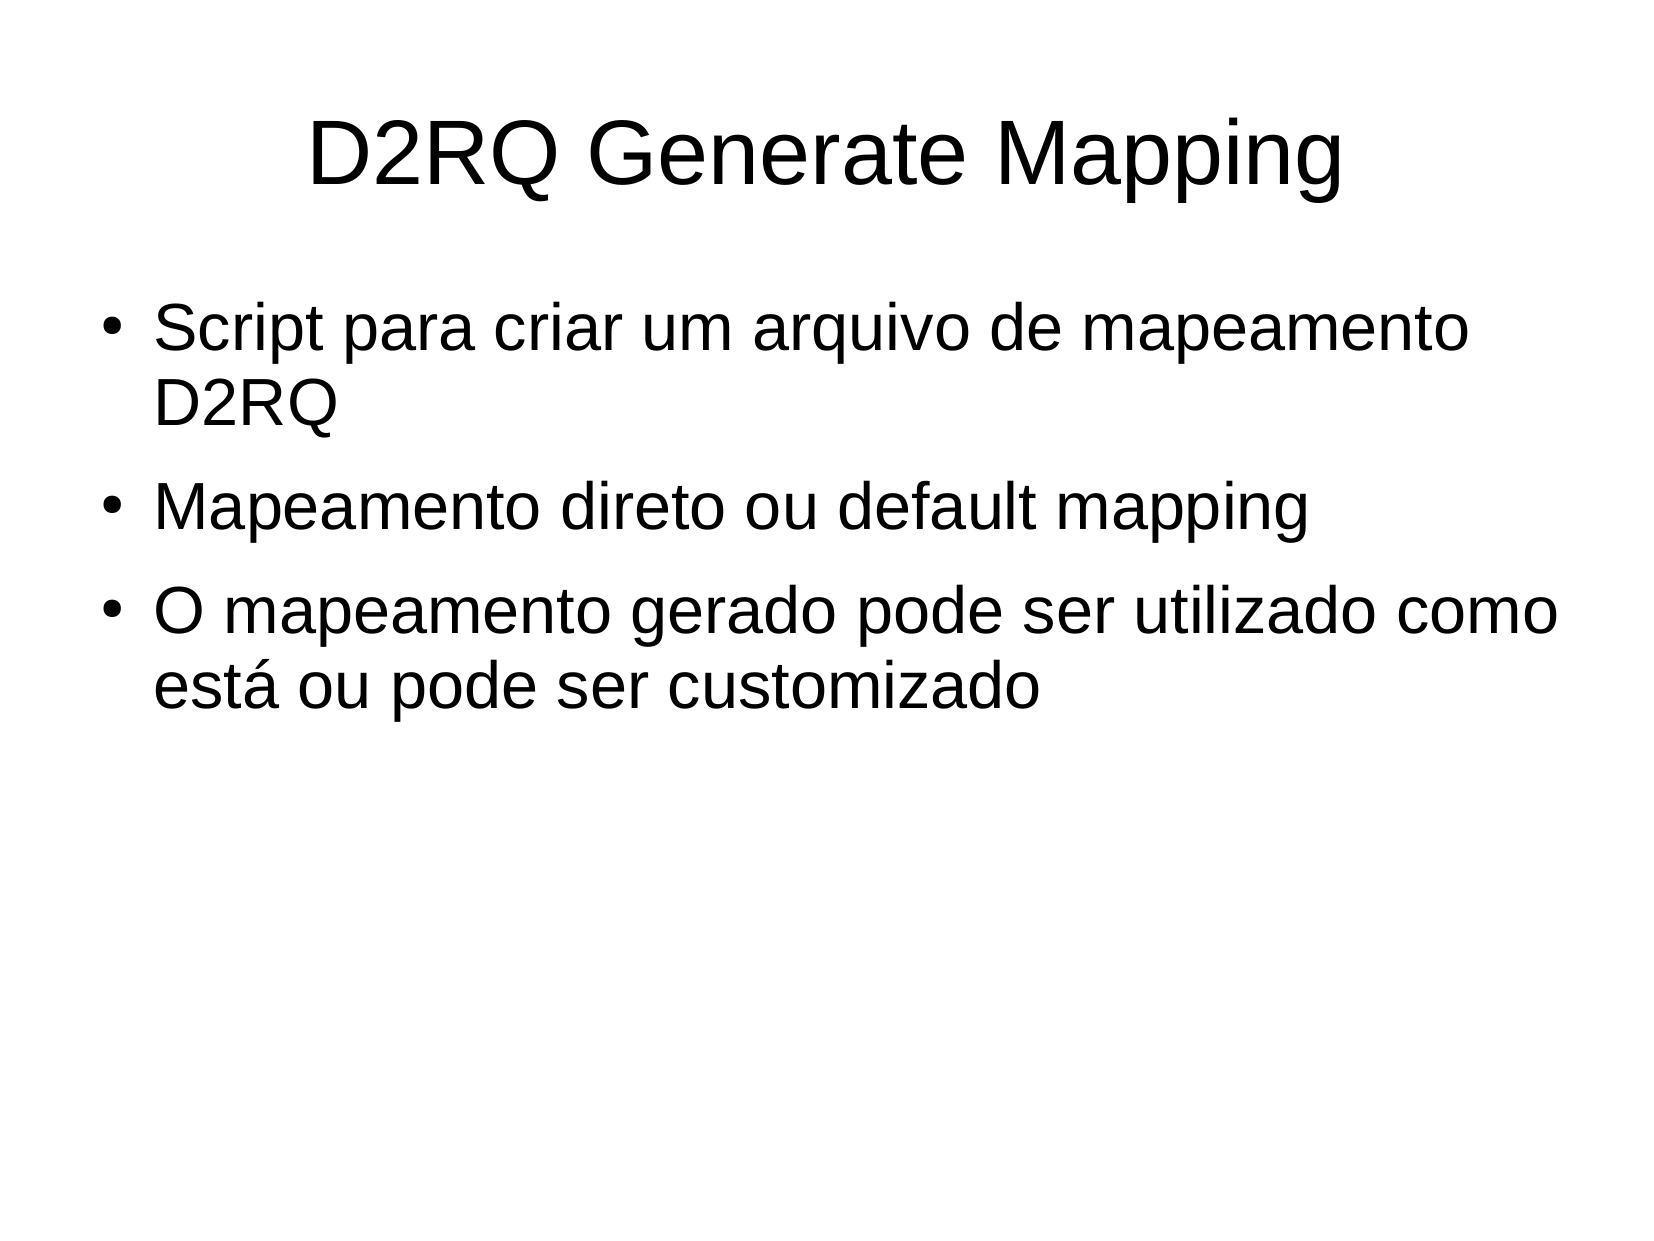

# D2RQ Generate Mapping
Script para criar um arquivo de mapeamento D2RQ
Mapeamento direto ou default mapping
O mapeamento gerado pode ser utilizado como está ou pode ser customizado